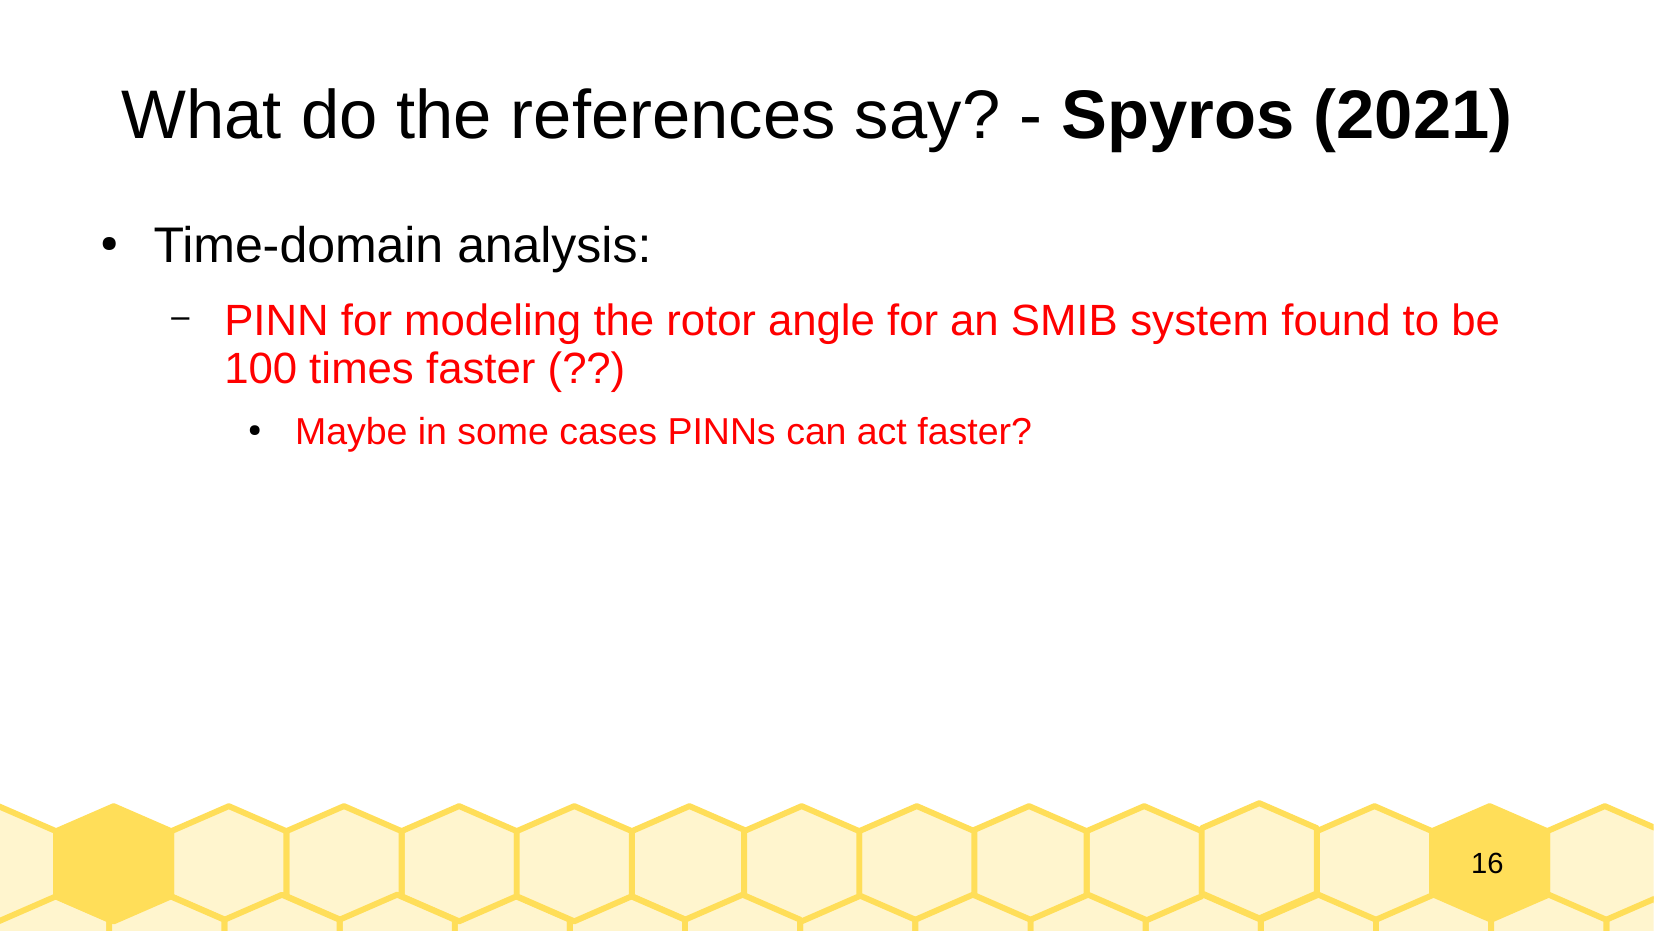

# What do the references say? - Spyros (2021)
Time-domain analysis:
PINN for modeling the rotor angle for an SMIB system found to be 100 times faster (??)
Maybe in some cases PINNs can act faster?